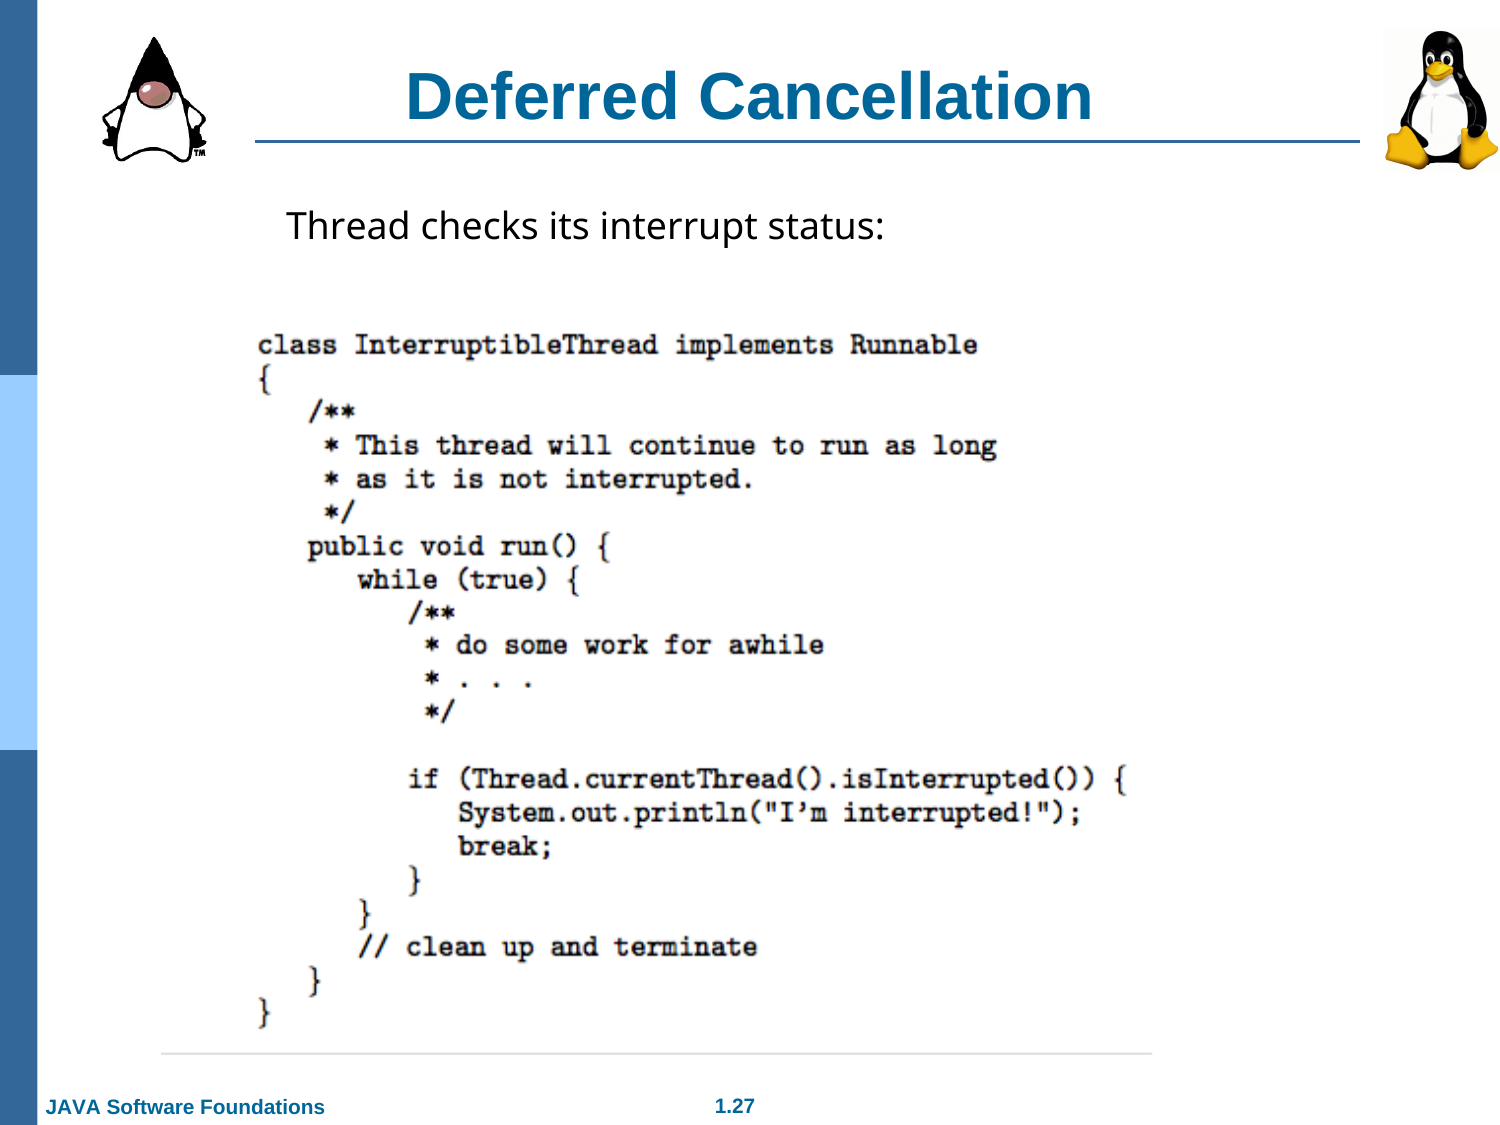

# Deferred Cancellation
Thread checks its interrupt status: